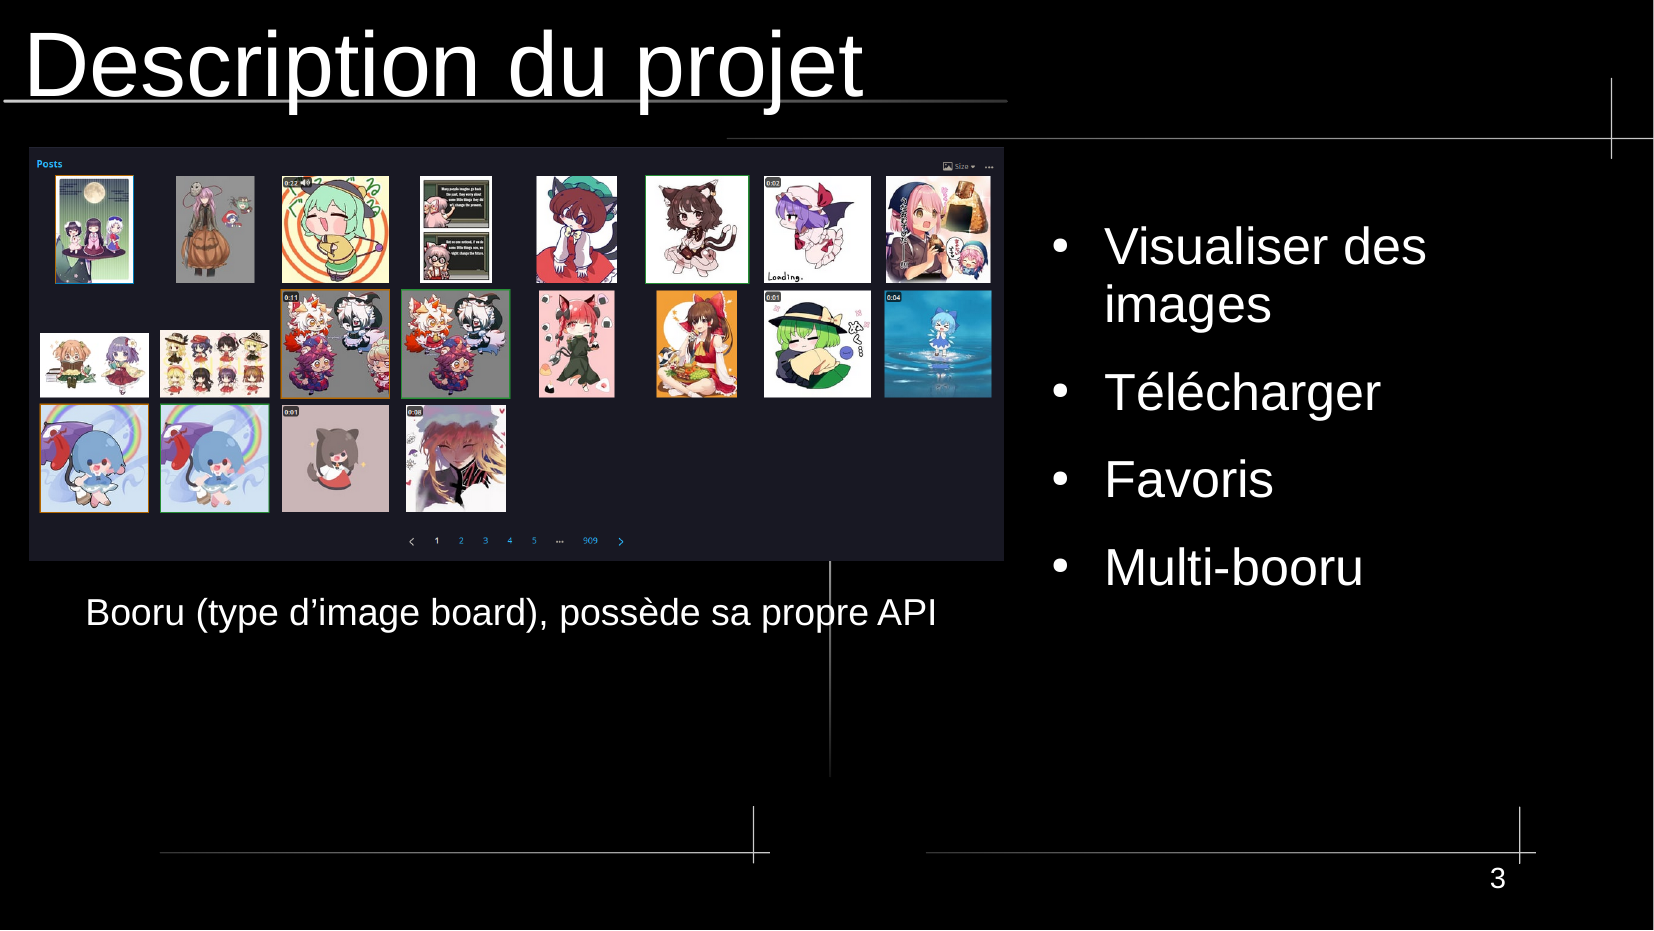

# Description du projet
Visualiser des images
Télécharger
Favoris
Multi-booru
Booru (type d’image board), possède sa propre API
3